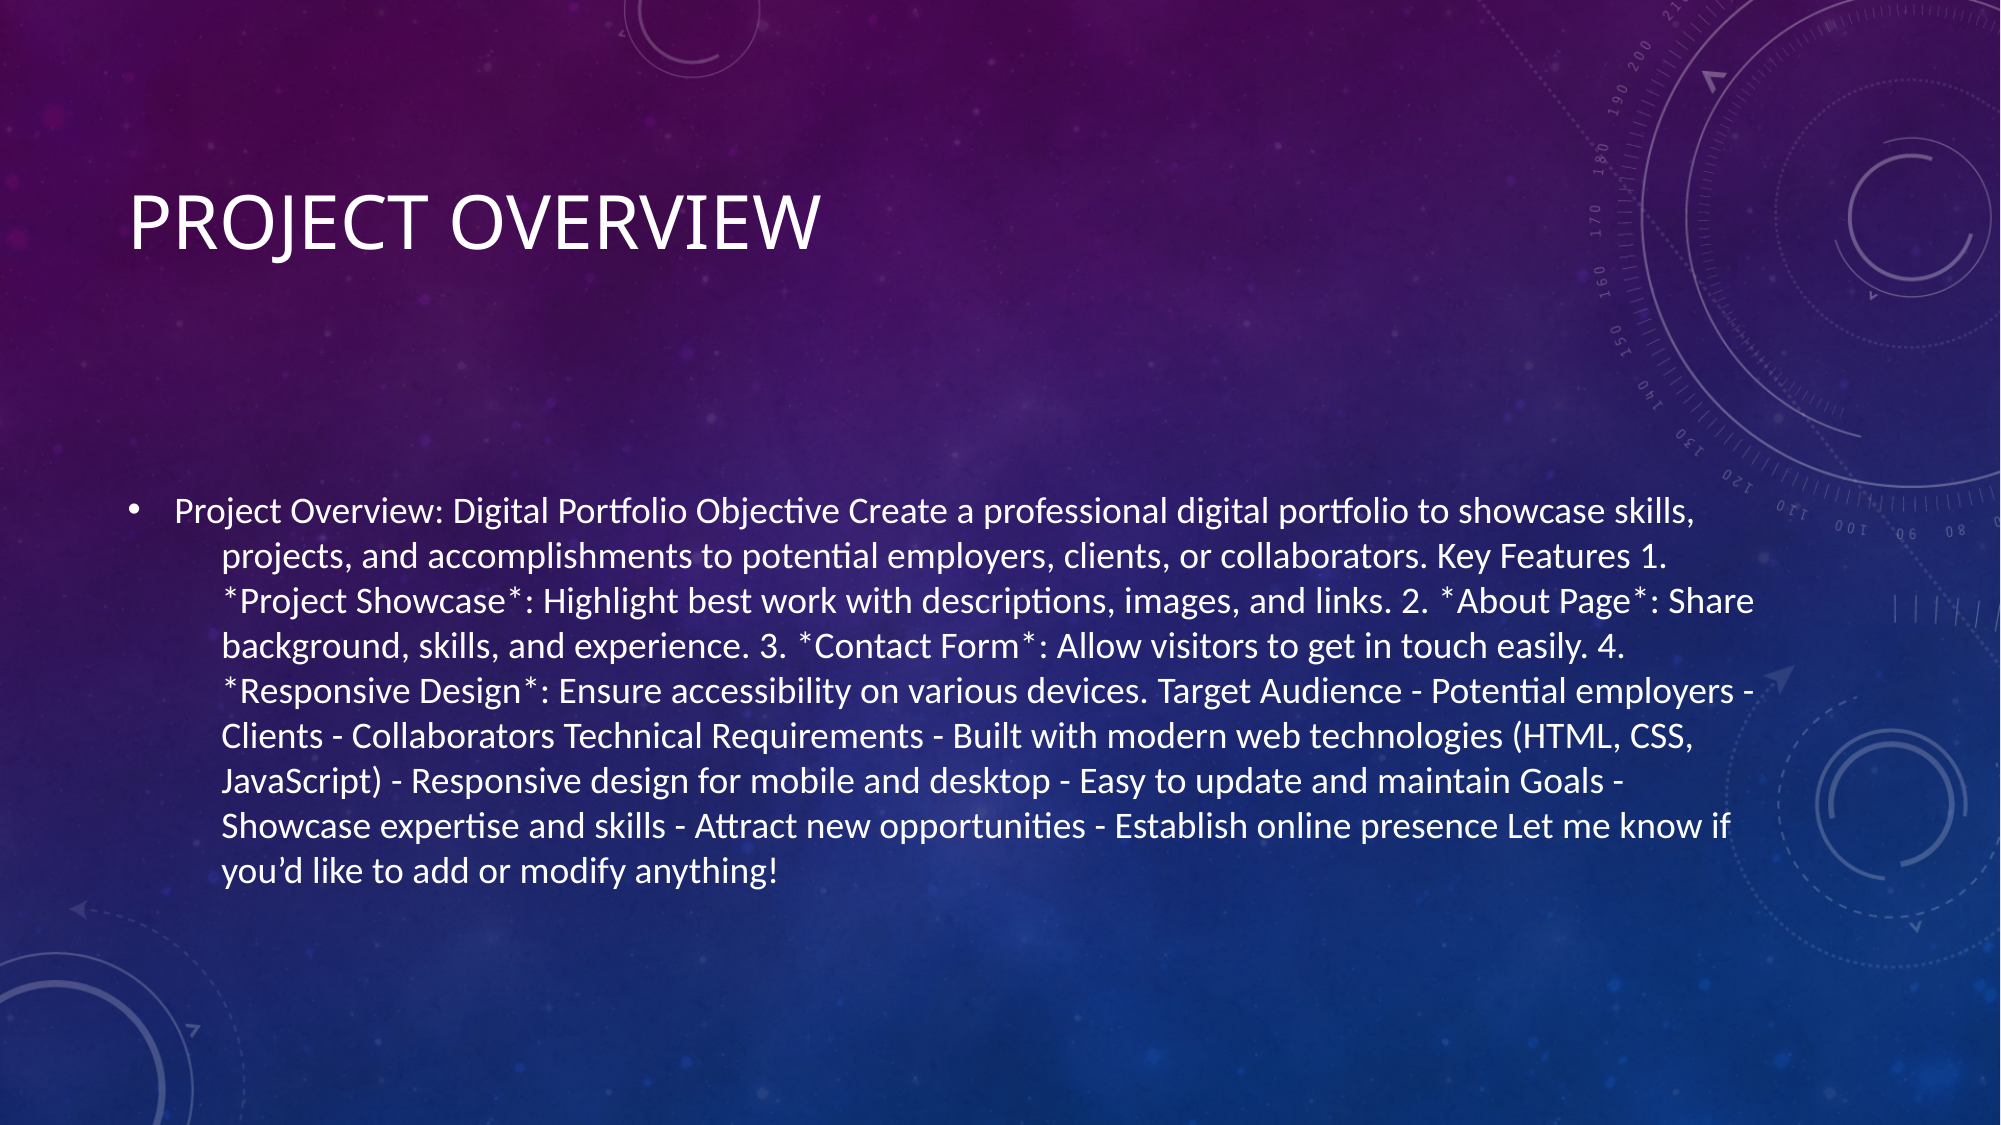

# Project Overview
Project Overview: Digital Portfolio Objective Create a professional digital portfolio to showcase skills, projects, and accomplishments to potential employers, clients, or collaborators. Key Features 1. *Project Showcase*: Highlight best work with descriptions, images, and links. 2. *About Page*: Share background, skills, and experience. 3. *Contact Form*: Allow visitors to get in touch easily. 4. *Responsive Design*: Ensure accessibility on various devices. Target Audience - Potential employers - Clients - Collaborators Technical Requirements - Built with modern web technologies (HTML, CSS, JavaScript) - Responsive design for mobile and desktop - Easy to update and maintain Goals - Showcase expertise and skills - Attract new opportunities - Establish online presence Let me know if you’d like to add or modify anything!